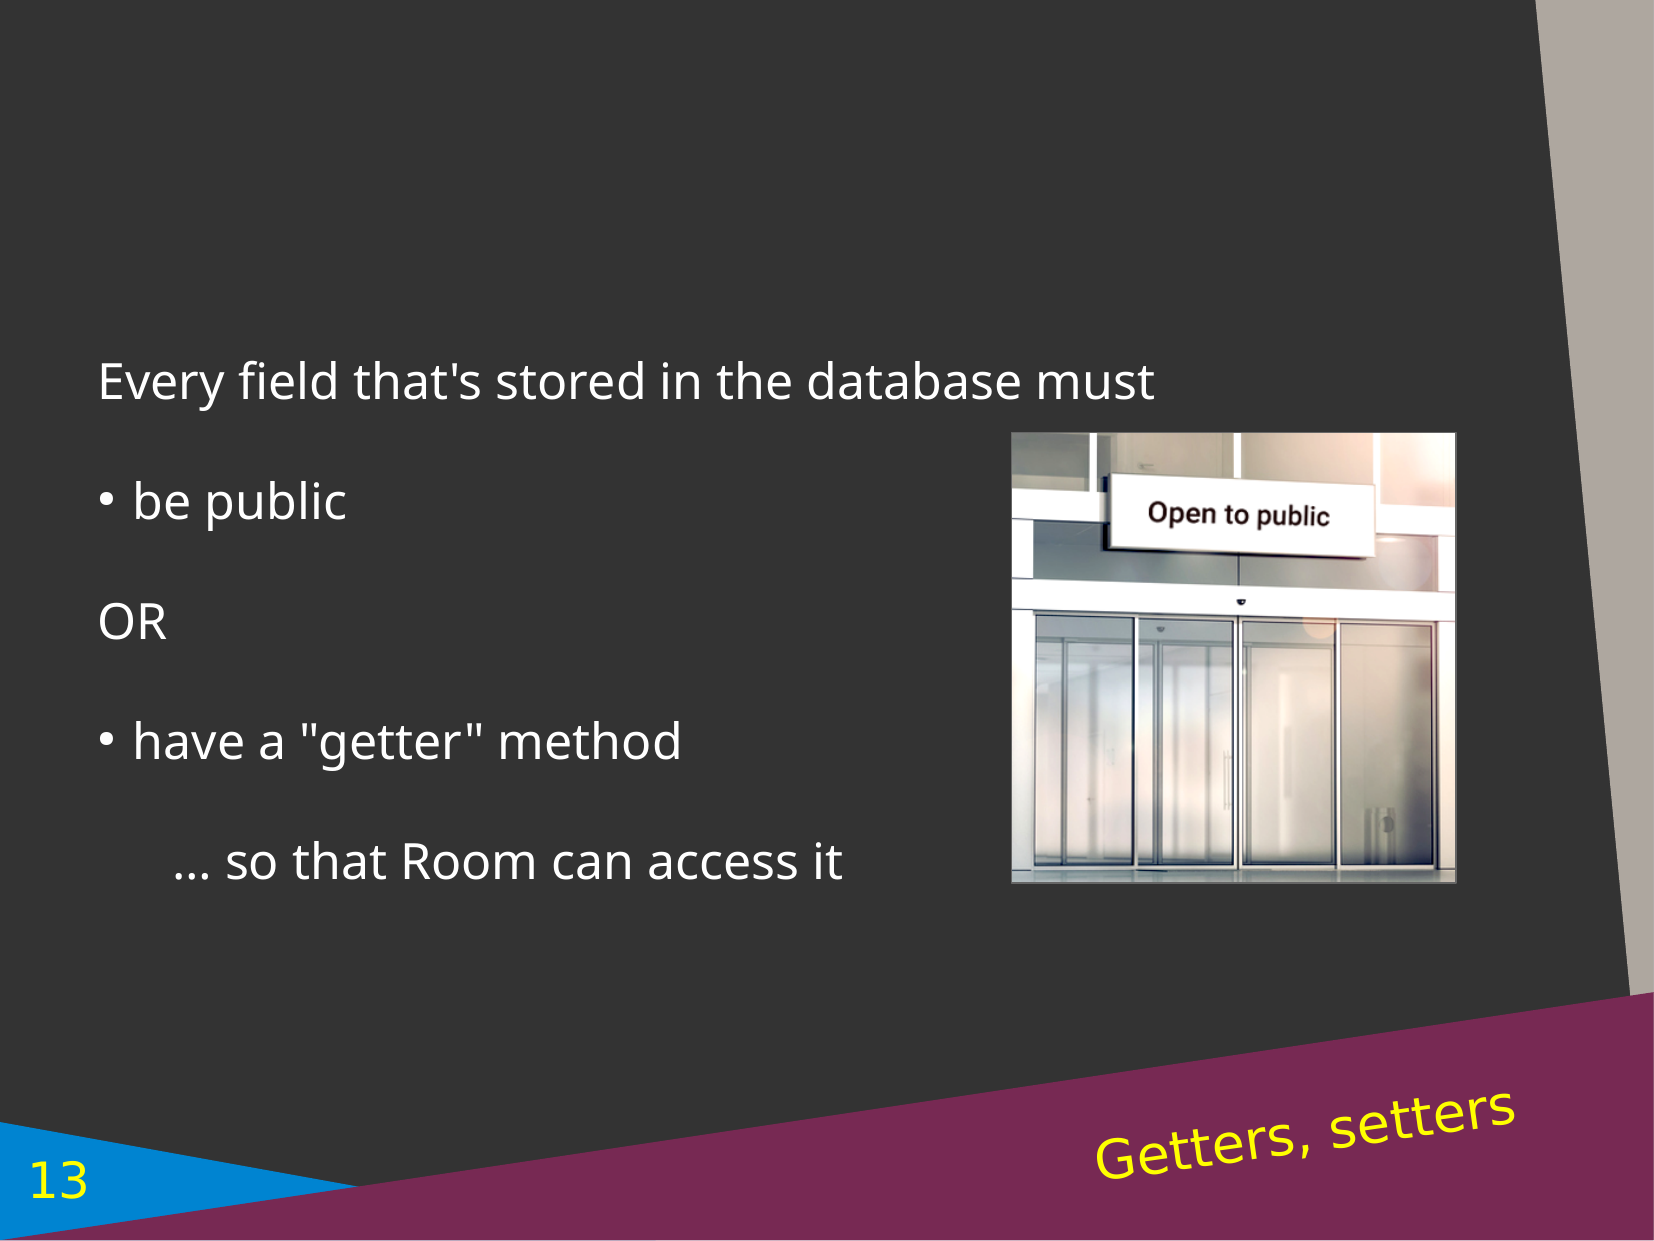

Every field that's stored in the database must
be public
OR
have a "getter" method
… so that Room can access it
# Getters, setters
13